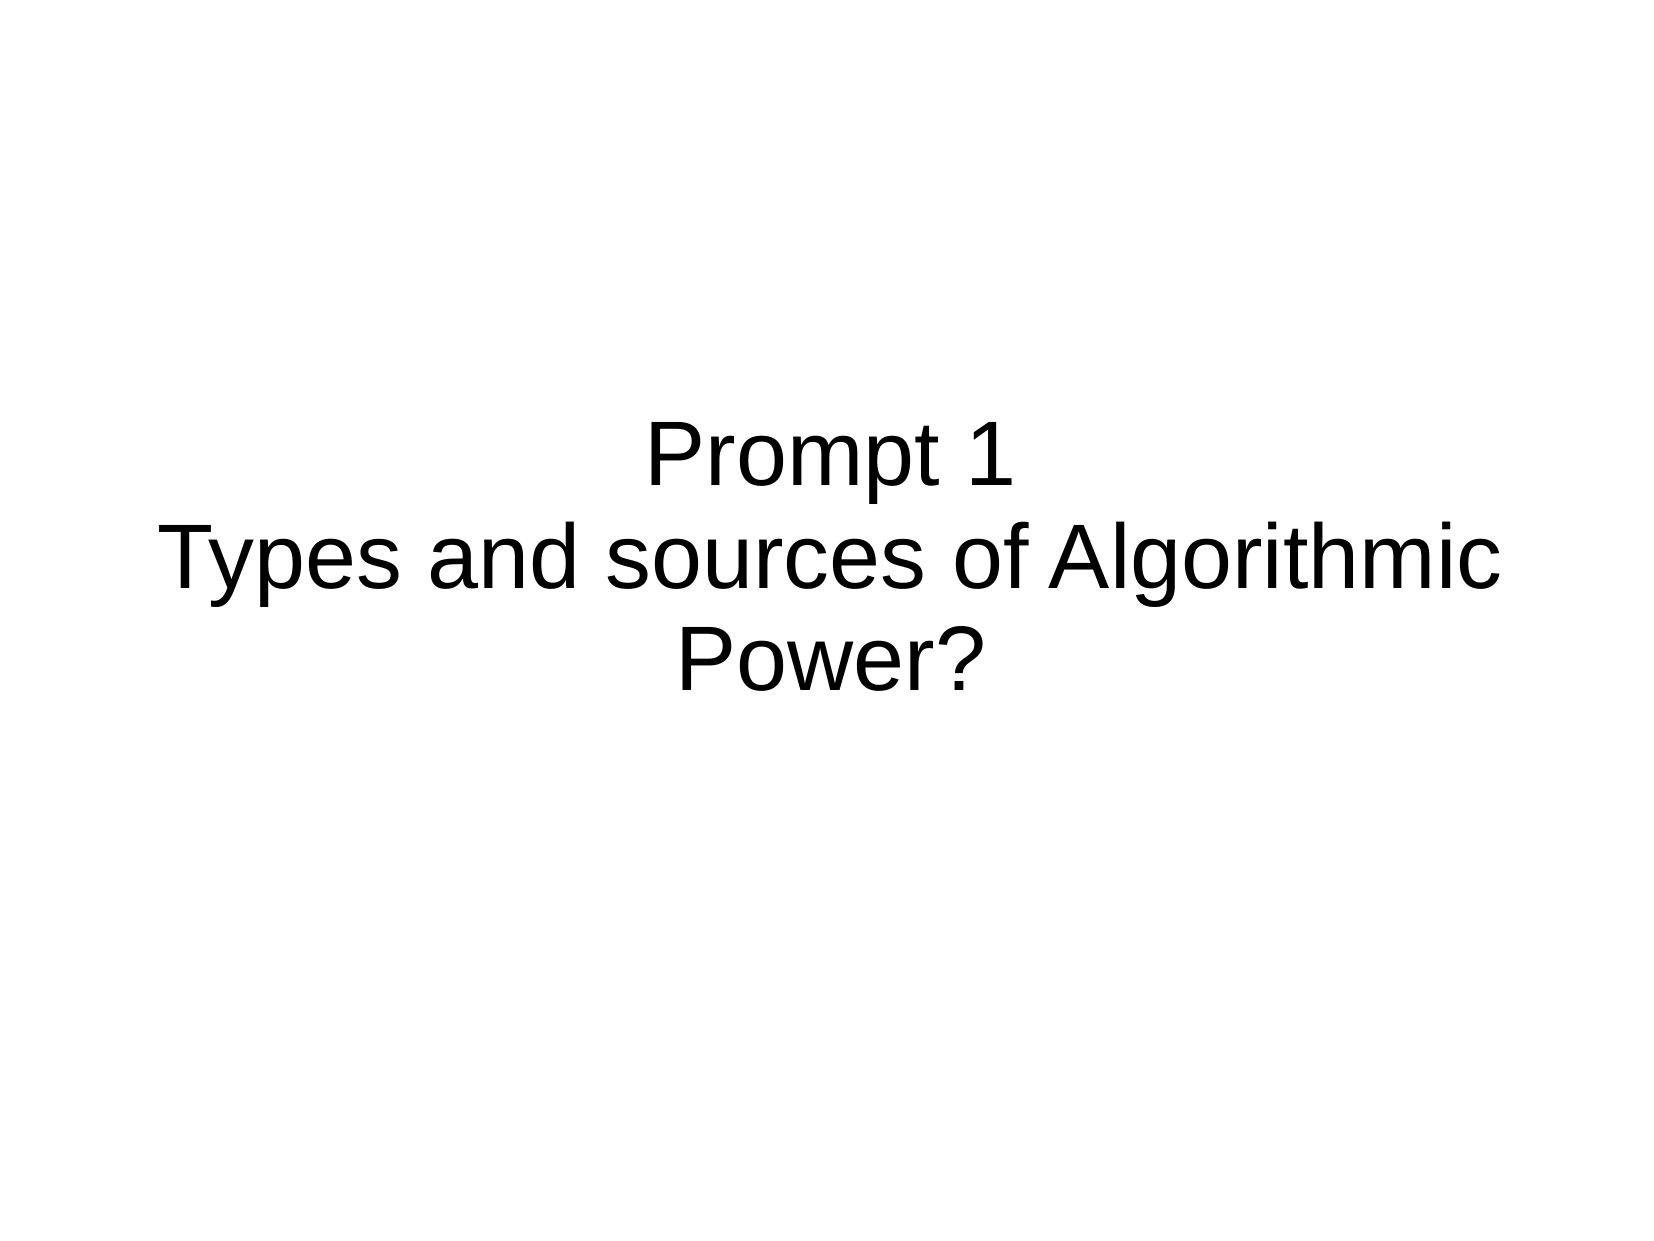

# Prompt 1 Types and sources of Algorithmic Power?